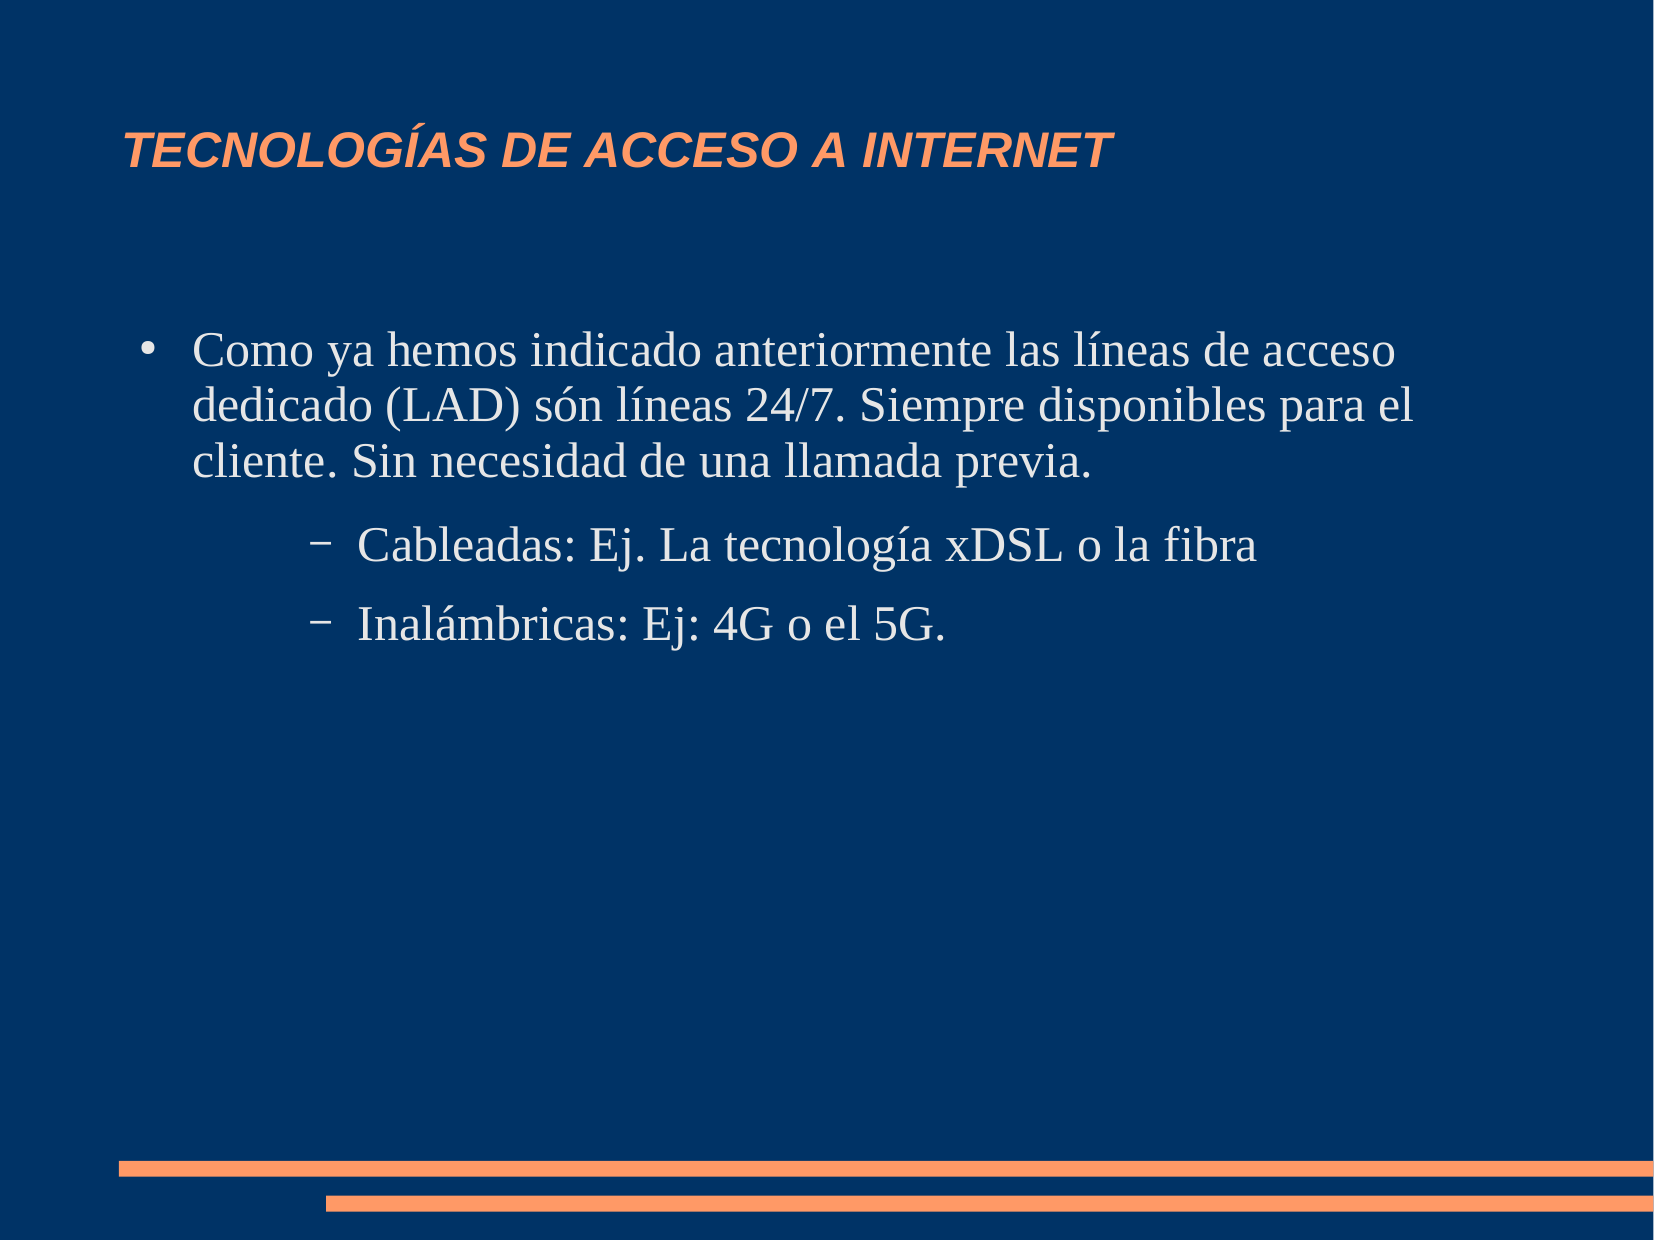

# TECNOLOGÍAS DE ACCESO A INTERNET
Como ya hemos indicado anteriormente las líneas de acceso dedicado (LAD) són líneas 24/7. Siempre disponibles para el cliente. Sin necesidad de una llamada previa.
Cableadas: Ej. La tecnología xDSL o la fibra
Inalámbricas: Ej: 4G o el 5G.